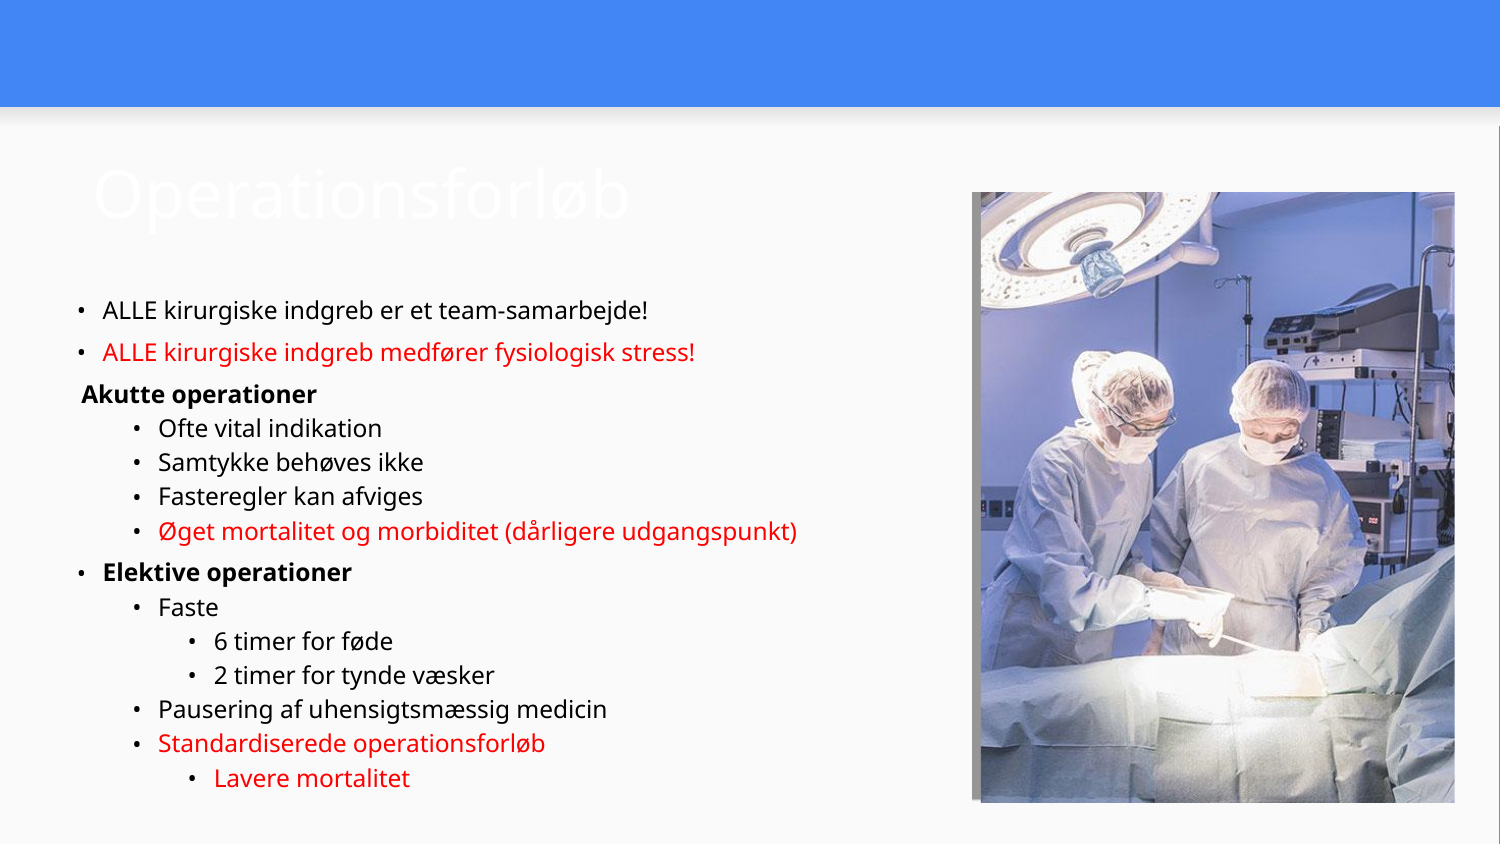

# Operationsforløb
ALLE kirurgiske indgreb er et team-samarbejde!
ALLE kirurgiske indgreb medfører fysiologisk stress!
 Akutte operationer
Ofte vital indikation
Samtykke behøves ikke
Fasteregler kan afviges
Øget mortalitet og morbiditet (dårligere udgangspunkt)
Elektive operationer
Faste
6 timer for føde
2 timer for tynde væsker
Pausering af uhensigtsmæssig medicin
Standardiserede operationsforløb
Lavere mortalitet